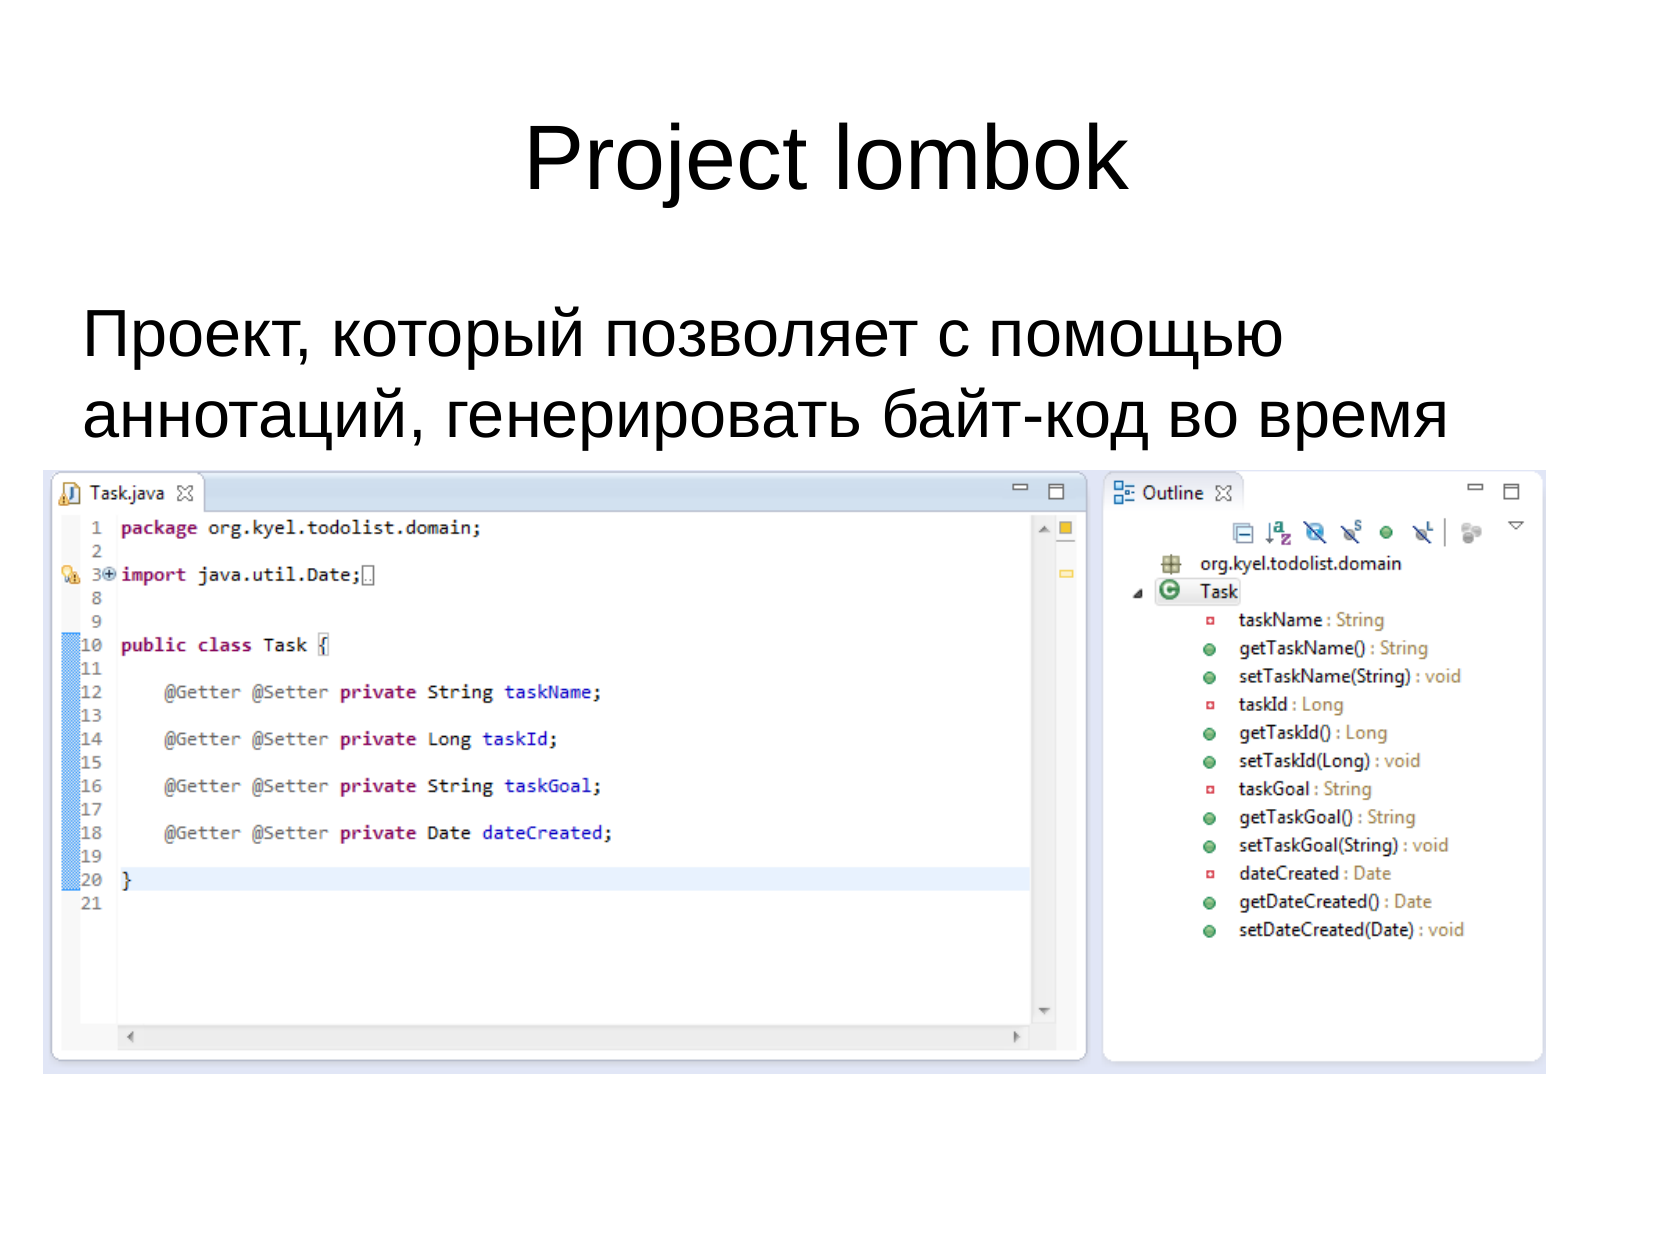

# Project lombok
Проект, который позволяет с помощью аннотаций, генерировать байт-код во время компиляции